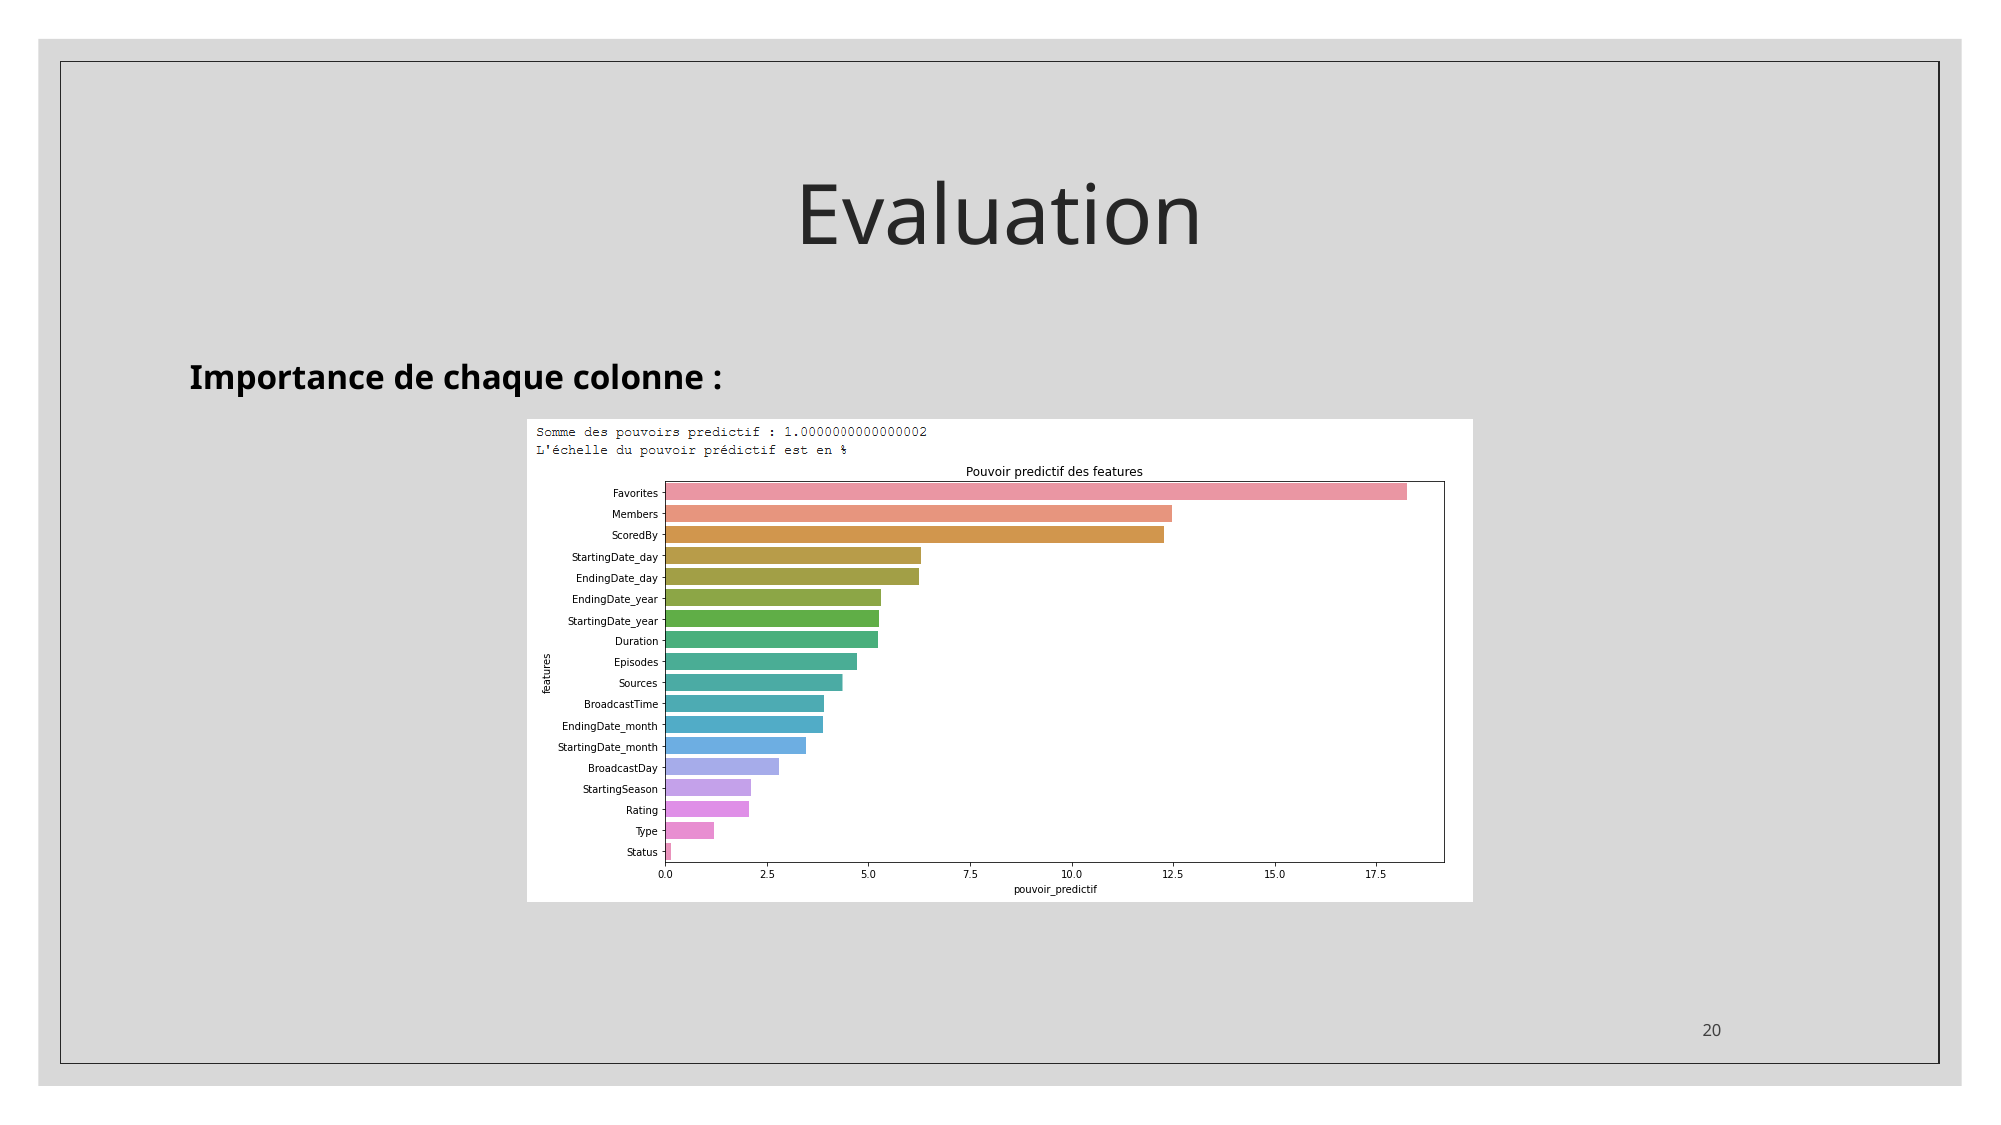

# Evaluation
Importance de chaque colonne :